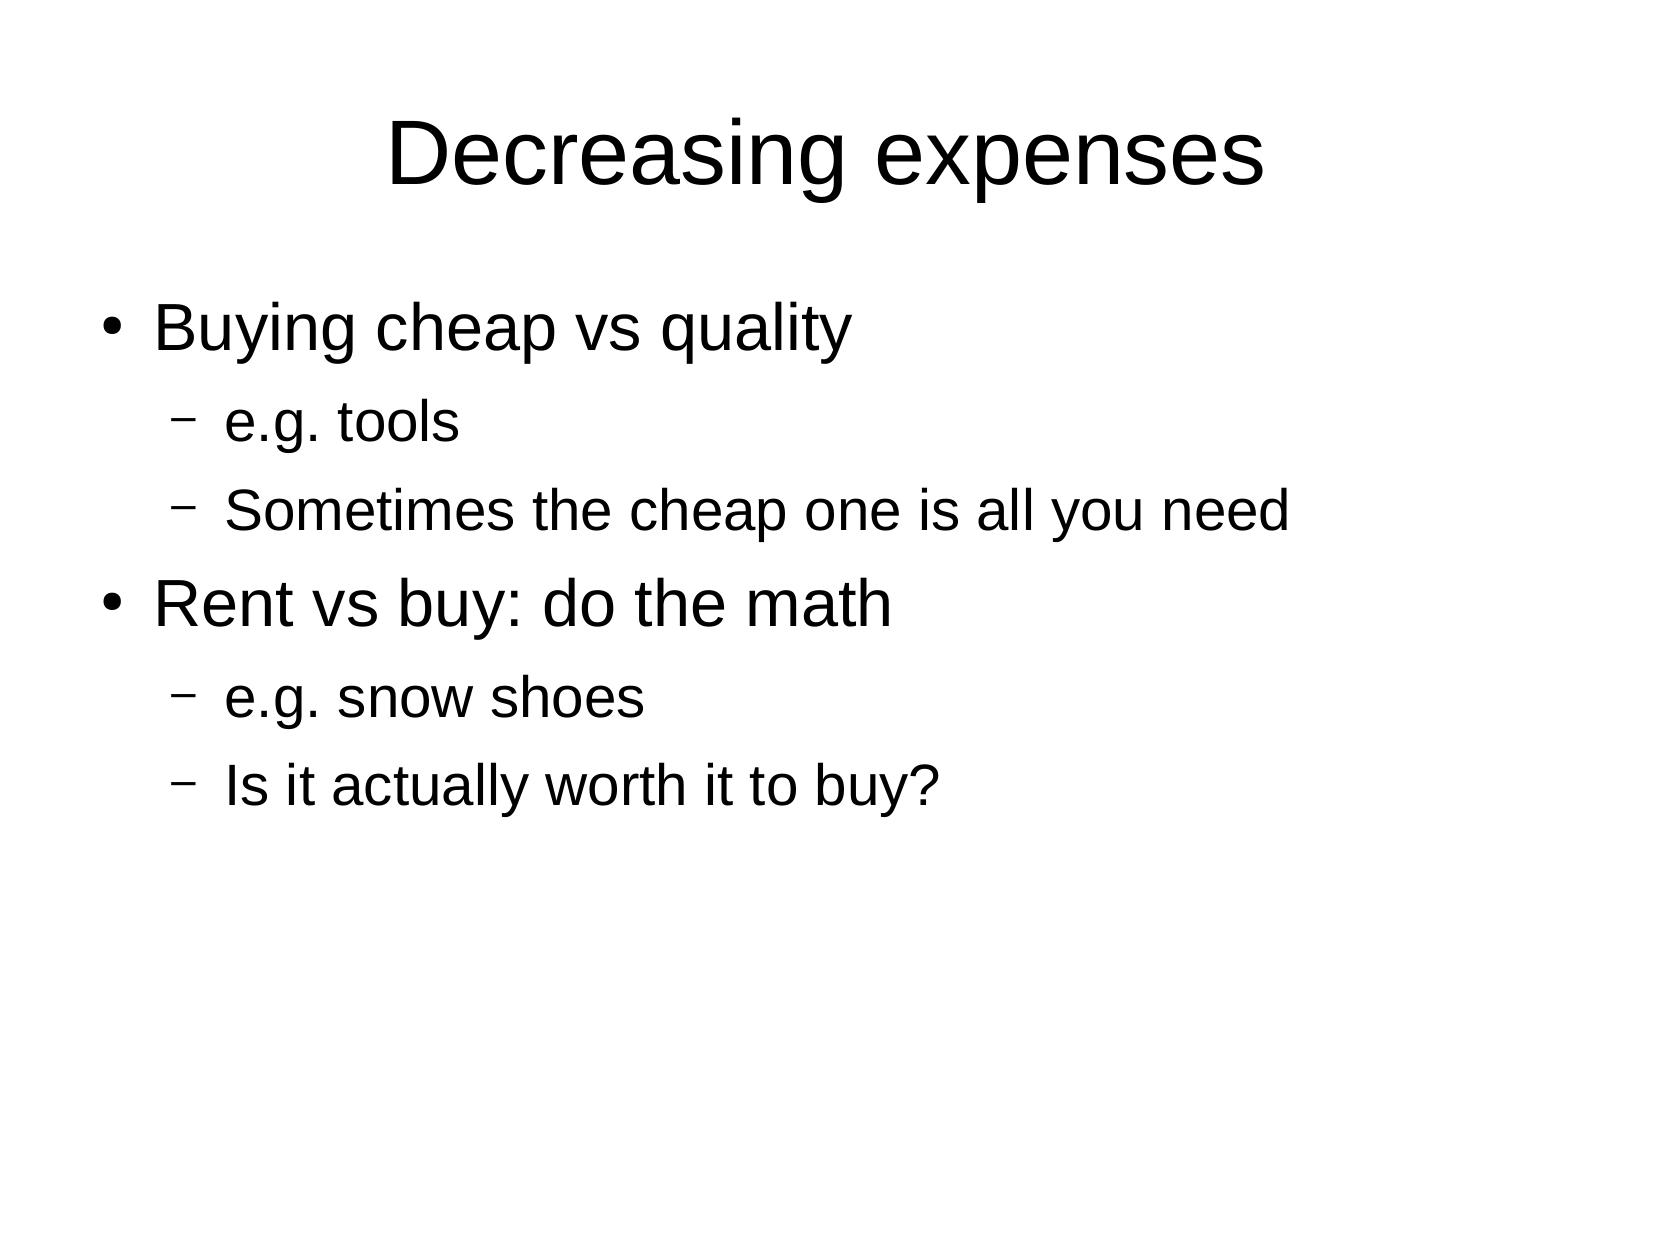

# Decreasing expenses
Buying cheap vs quality
e.g. tools
Sometimes the cheap one is all you need
Rent vs buy: do the math
e.g. snow shoes
Is it actually worth it to buy?